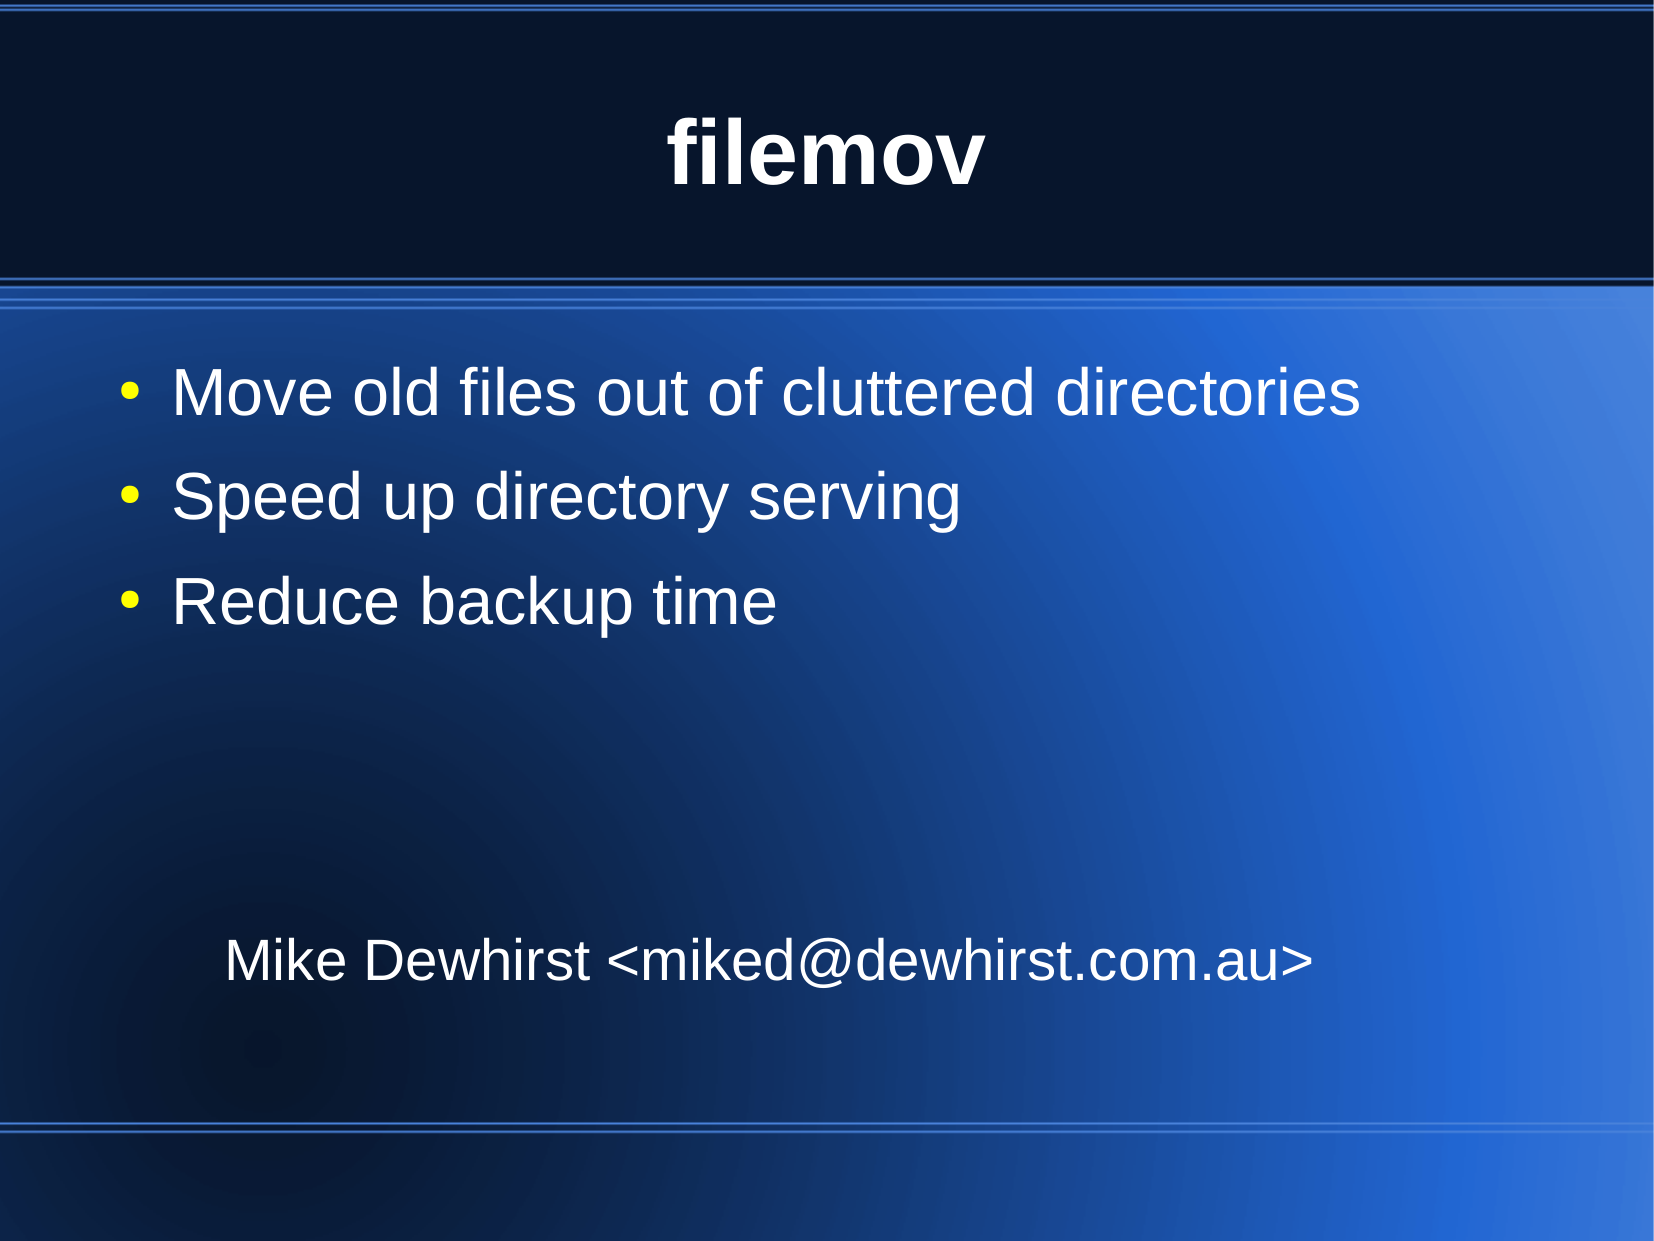

# filemov
Move old files out of cluttered directories
Speed up directory serving
Reduce backup time
Mike Dewhirst <miked@dewhirst.com.au>